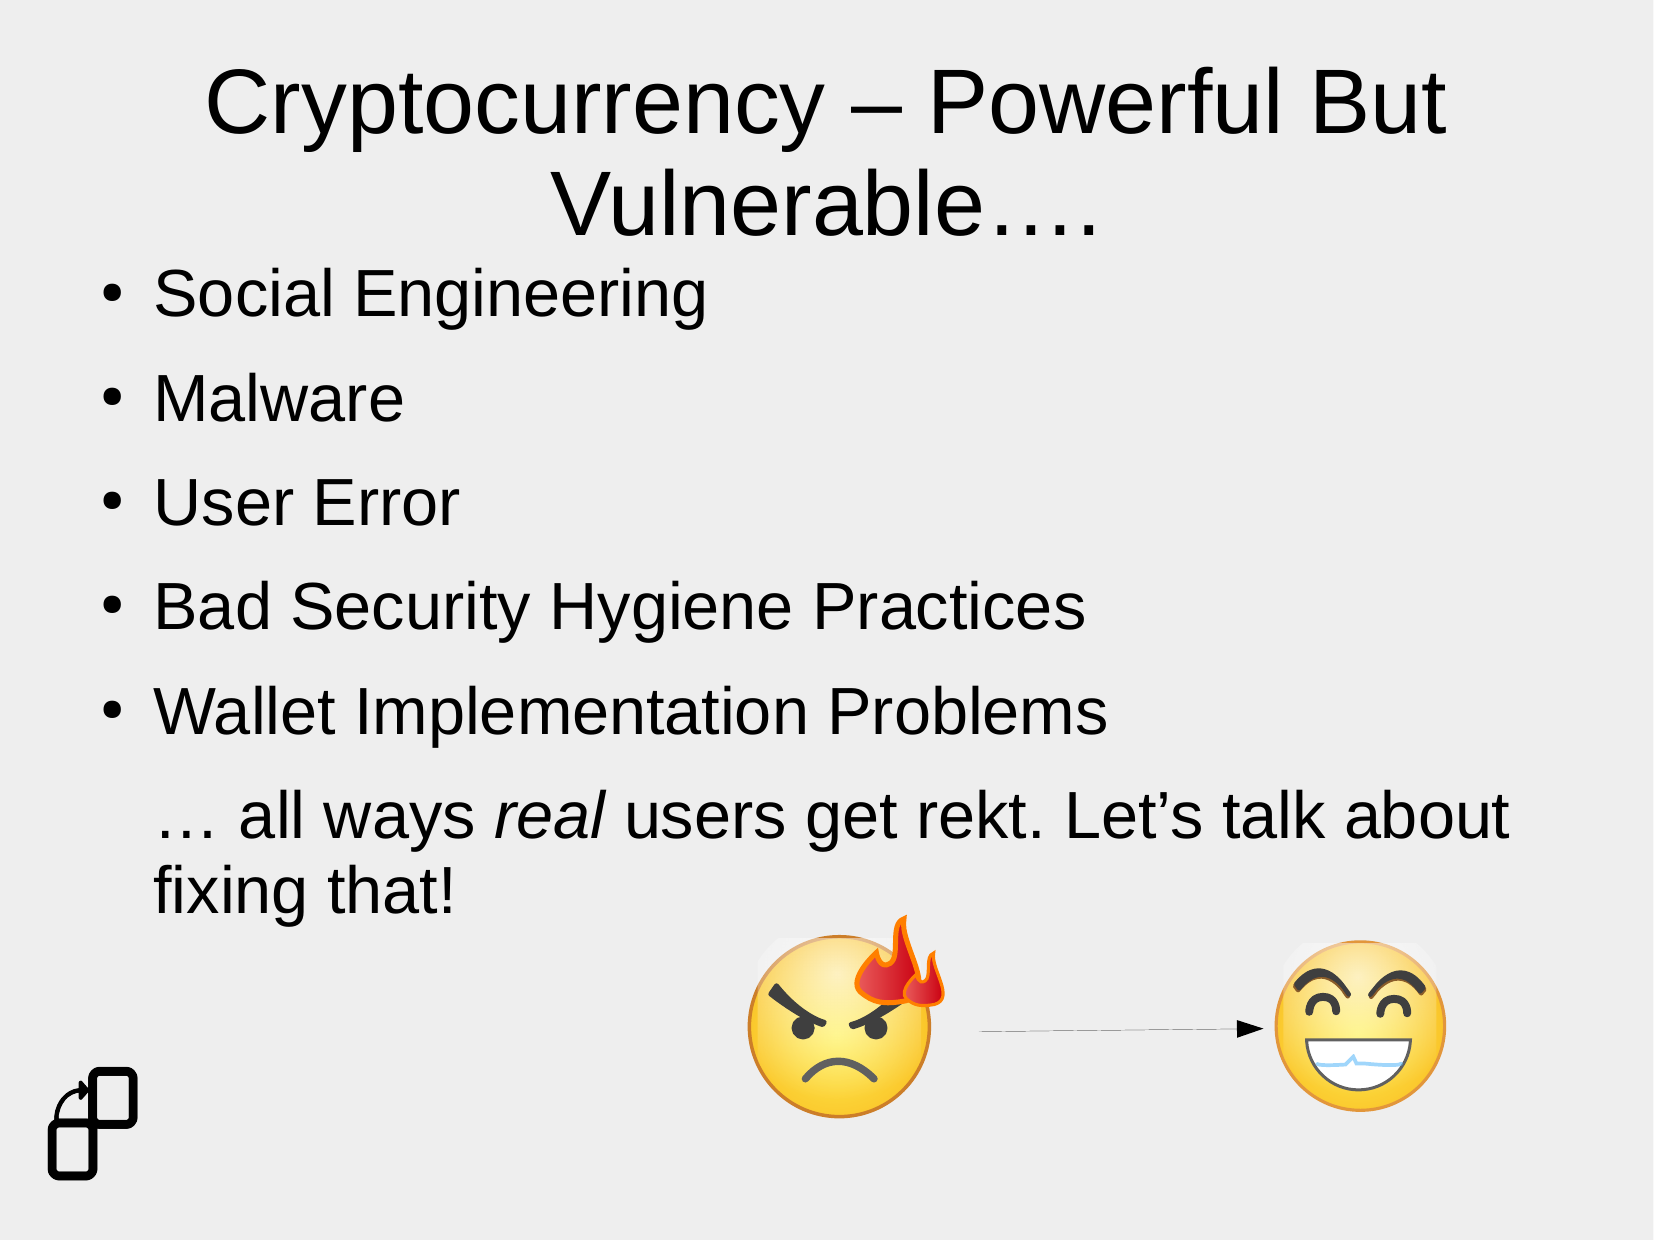

Cryptocurrency – Powerful But Vulnerable….
# Social Engineering
Malware
User Error
Bad Security Hygiene Practices
Wallet Implementation Problems
… all ways real users get rekt. Let’s talk about fixing that!